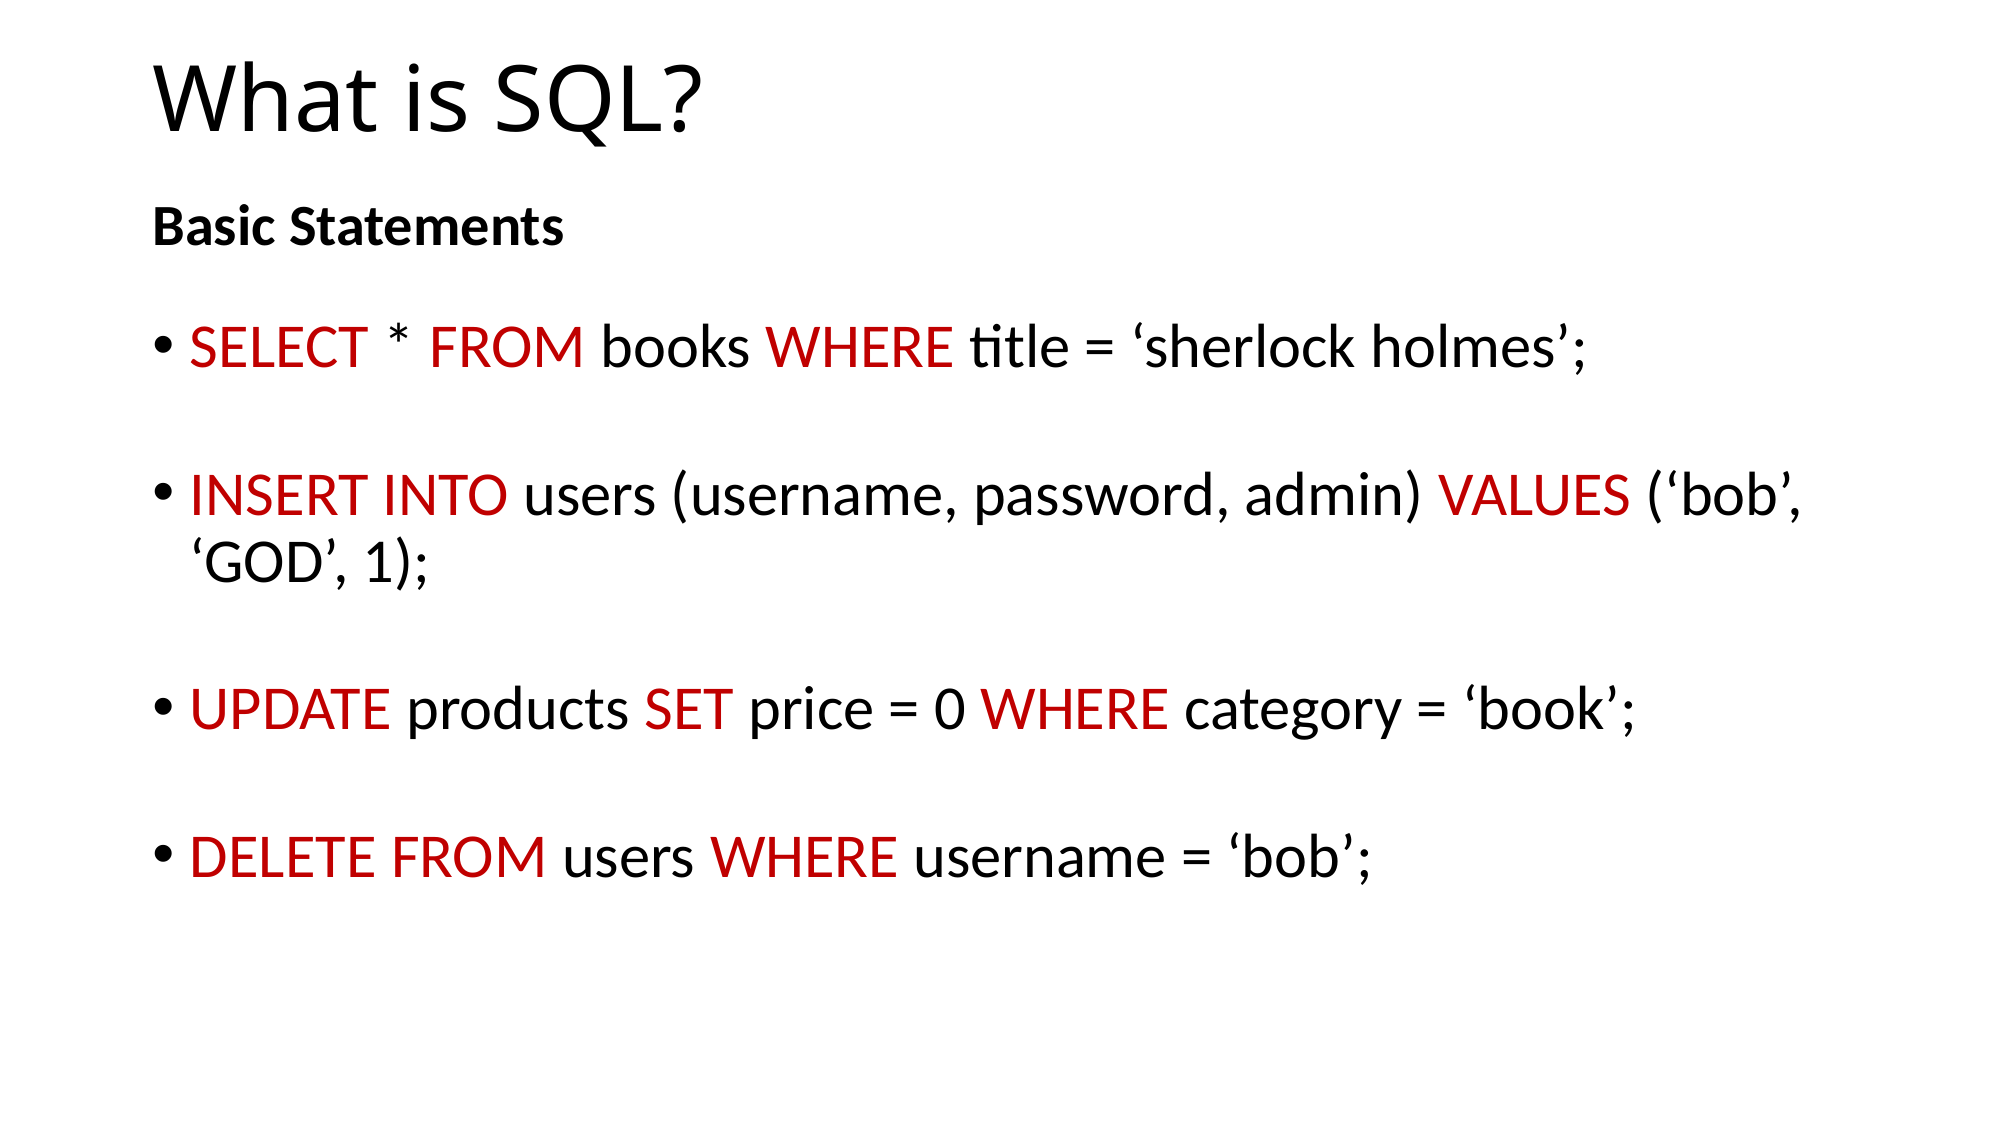

# What is SQL?
Basic Statements
SELECT * FROM books WHERE title = ‘sherlock holmes’;
INSERT INTO users (username, password, admin) VALUES (‘bob’, ‘GOD’, 1);
UPDATE products SET price = 0 WHERE category = ‘book’;
DELETE FROM users WHERE username = ‘bob’;